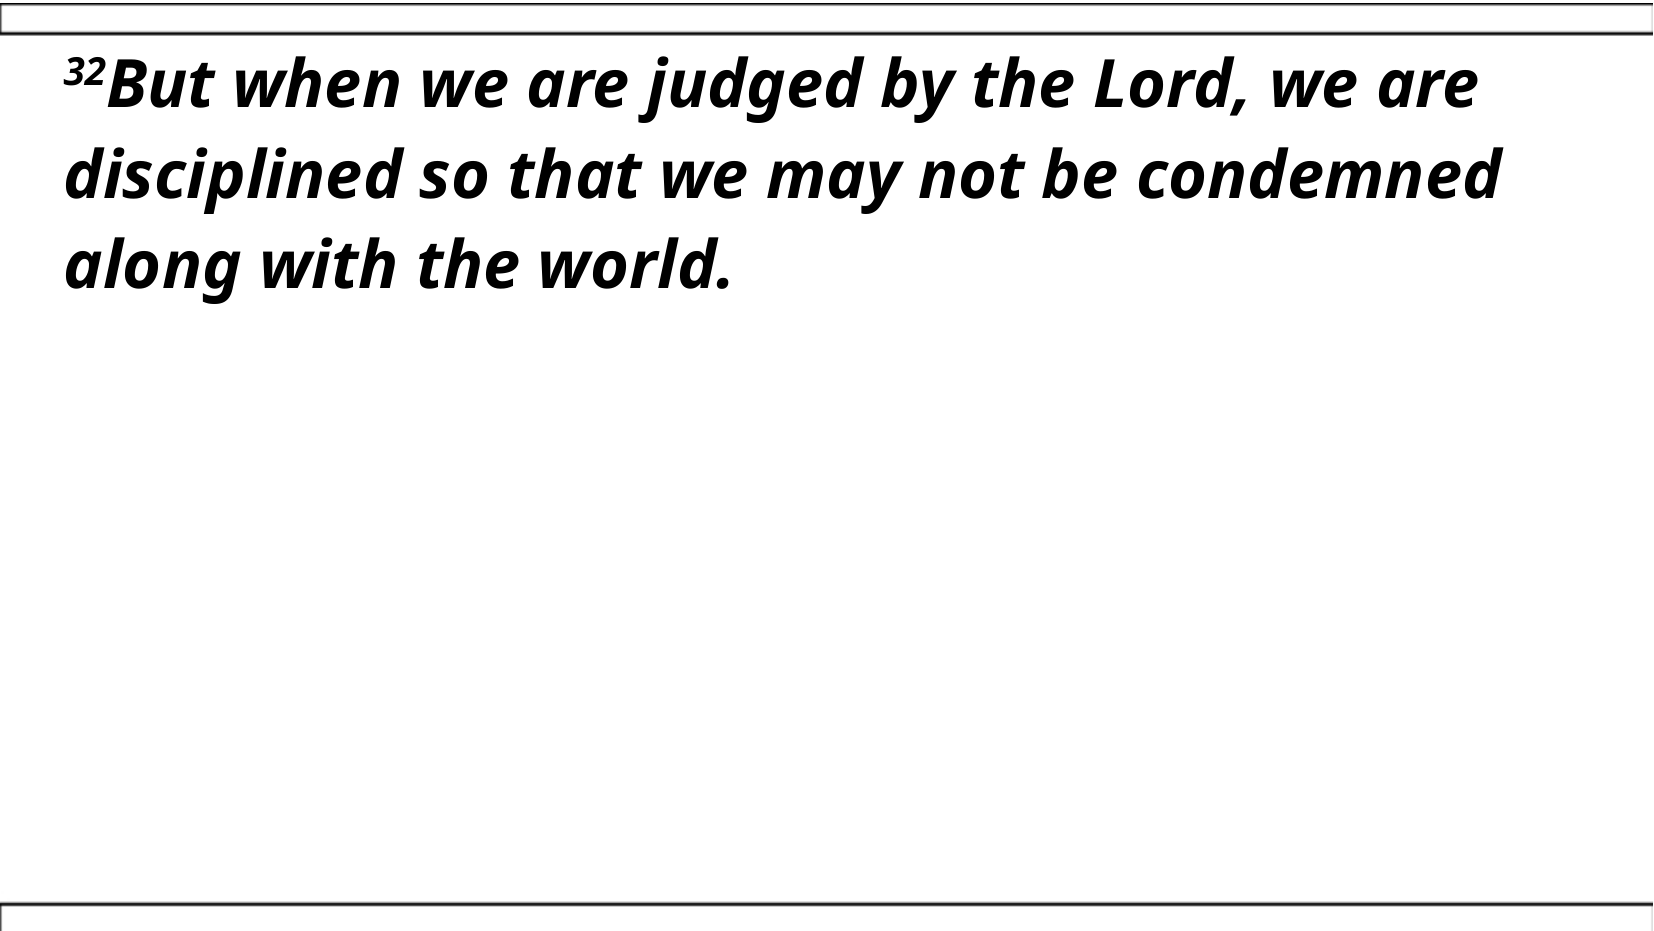

32But when we are judged by the Lord, we are disciplined so that we may not be condemned along with the world.